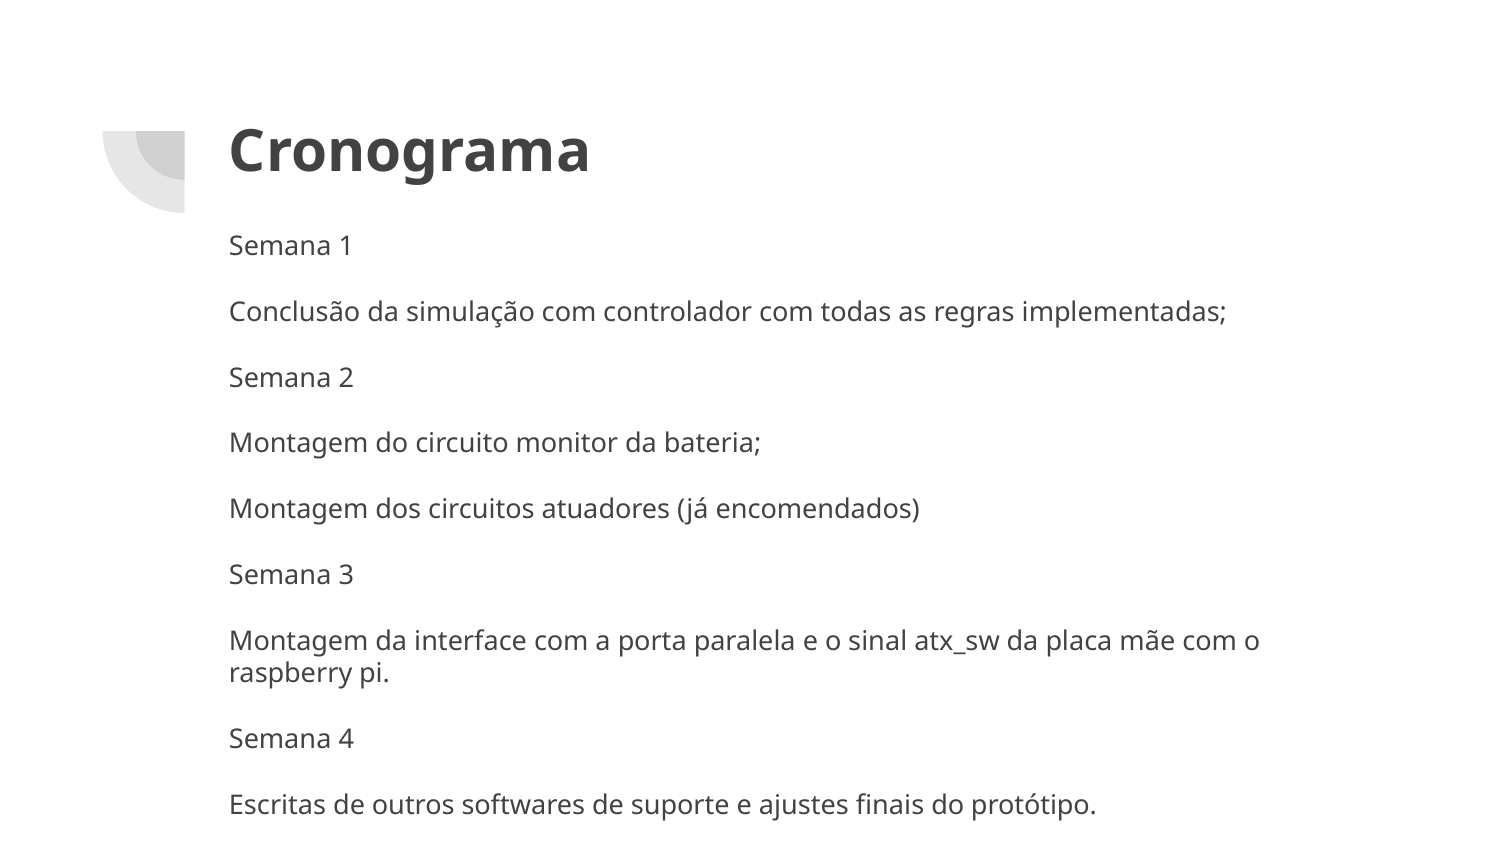

# Cronograma
Semana 1
Conclusão da simulação com controlador com todas as regras implementadas;
Semana 2
Montagem do circuito monitor da bateria;
Montagem dos circuitos atuadores (já encomendados)
Semana 3
Montagem da interface com a porta paralela e o sinal atx_sw da placa mãe com o raspberry pi.
Semana 4
Escritas de outros softwares de suporte e ajustes finais do protótipo.